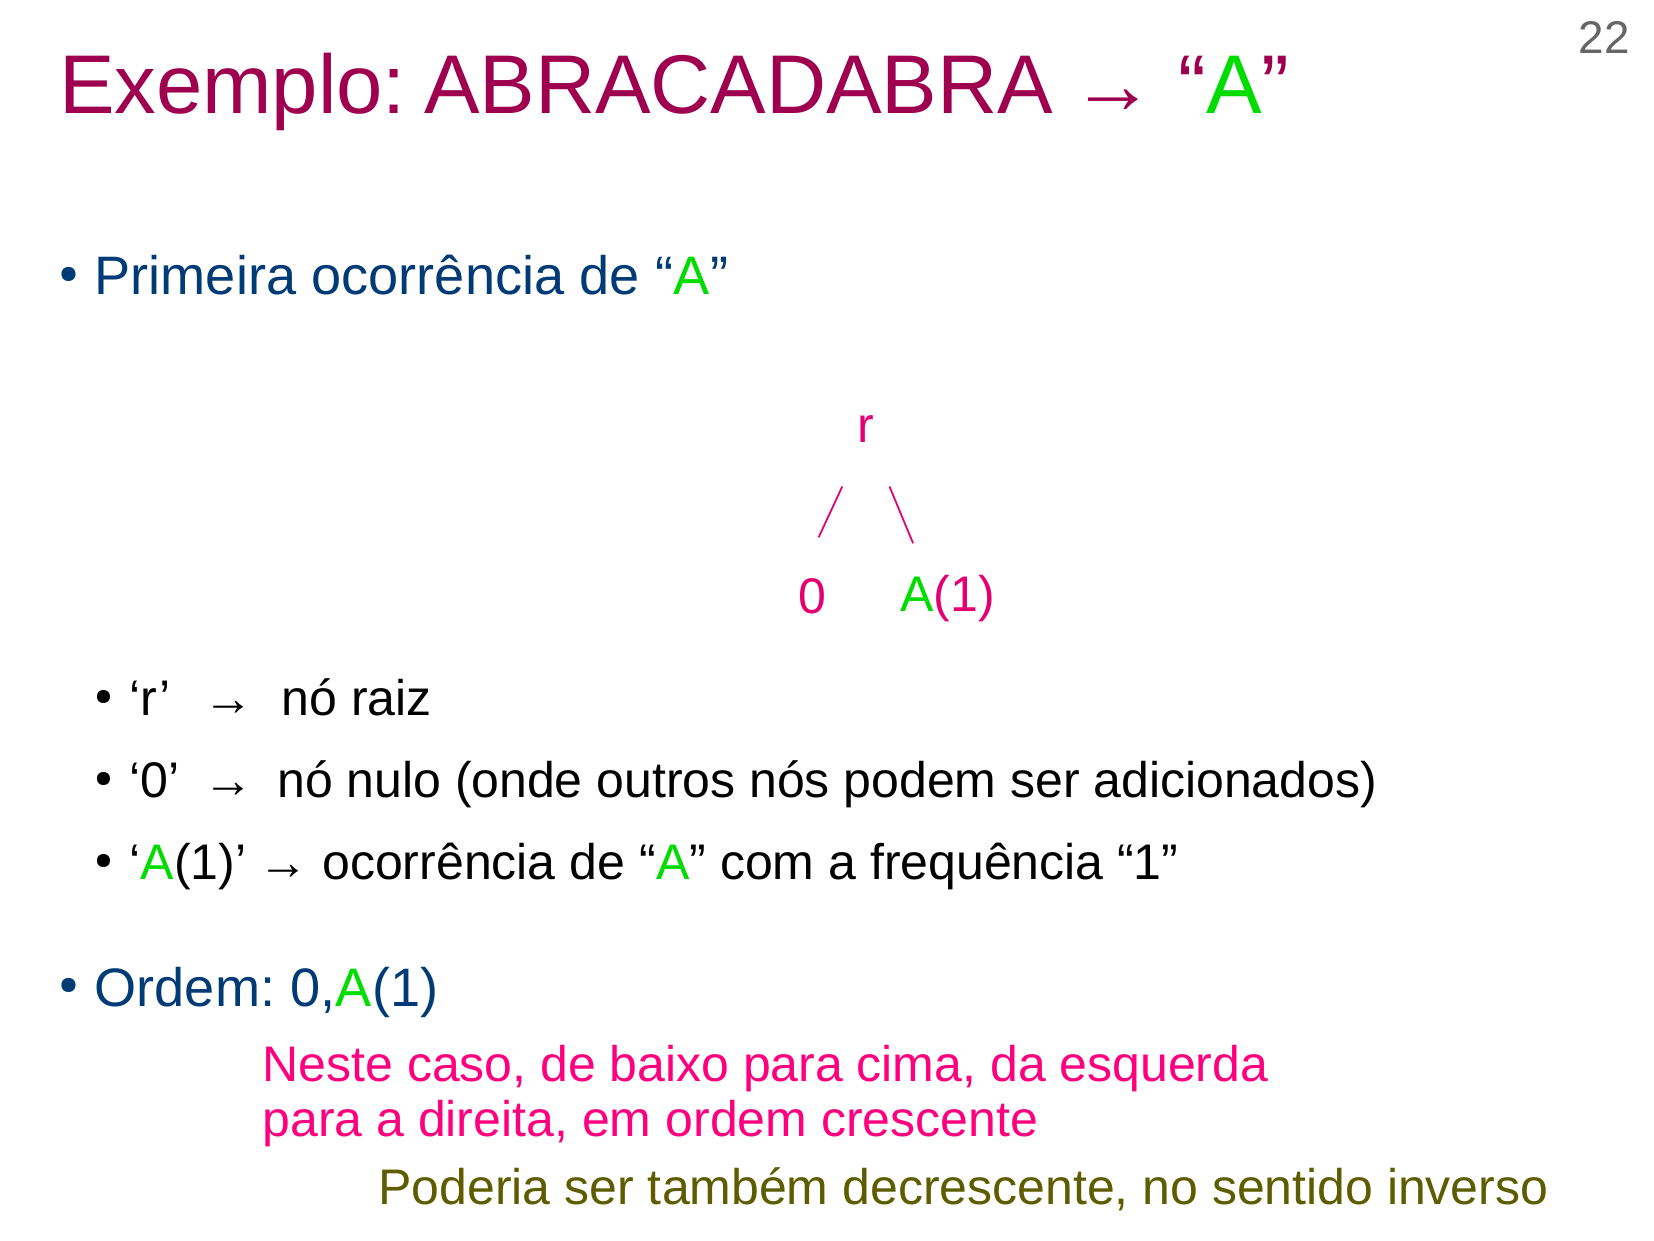

22
# Exemplo: ABRACADABRA → “A”
Primeira ocorrência de “A”
‘r’	→ nó raiz
‘0’	→	nó nulo (onde outros nós podem ser adicionados)
‘A(1)’ → ocorrência de “A” com a frequência “1”
Ordem: 0,A(1)
r
A(1)
0
Neste caso, de baixo para cima, da esquerda para a direita, em ordem crescente
Poderia ser também decrescente, no sentido inverso